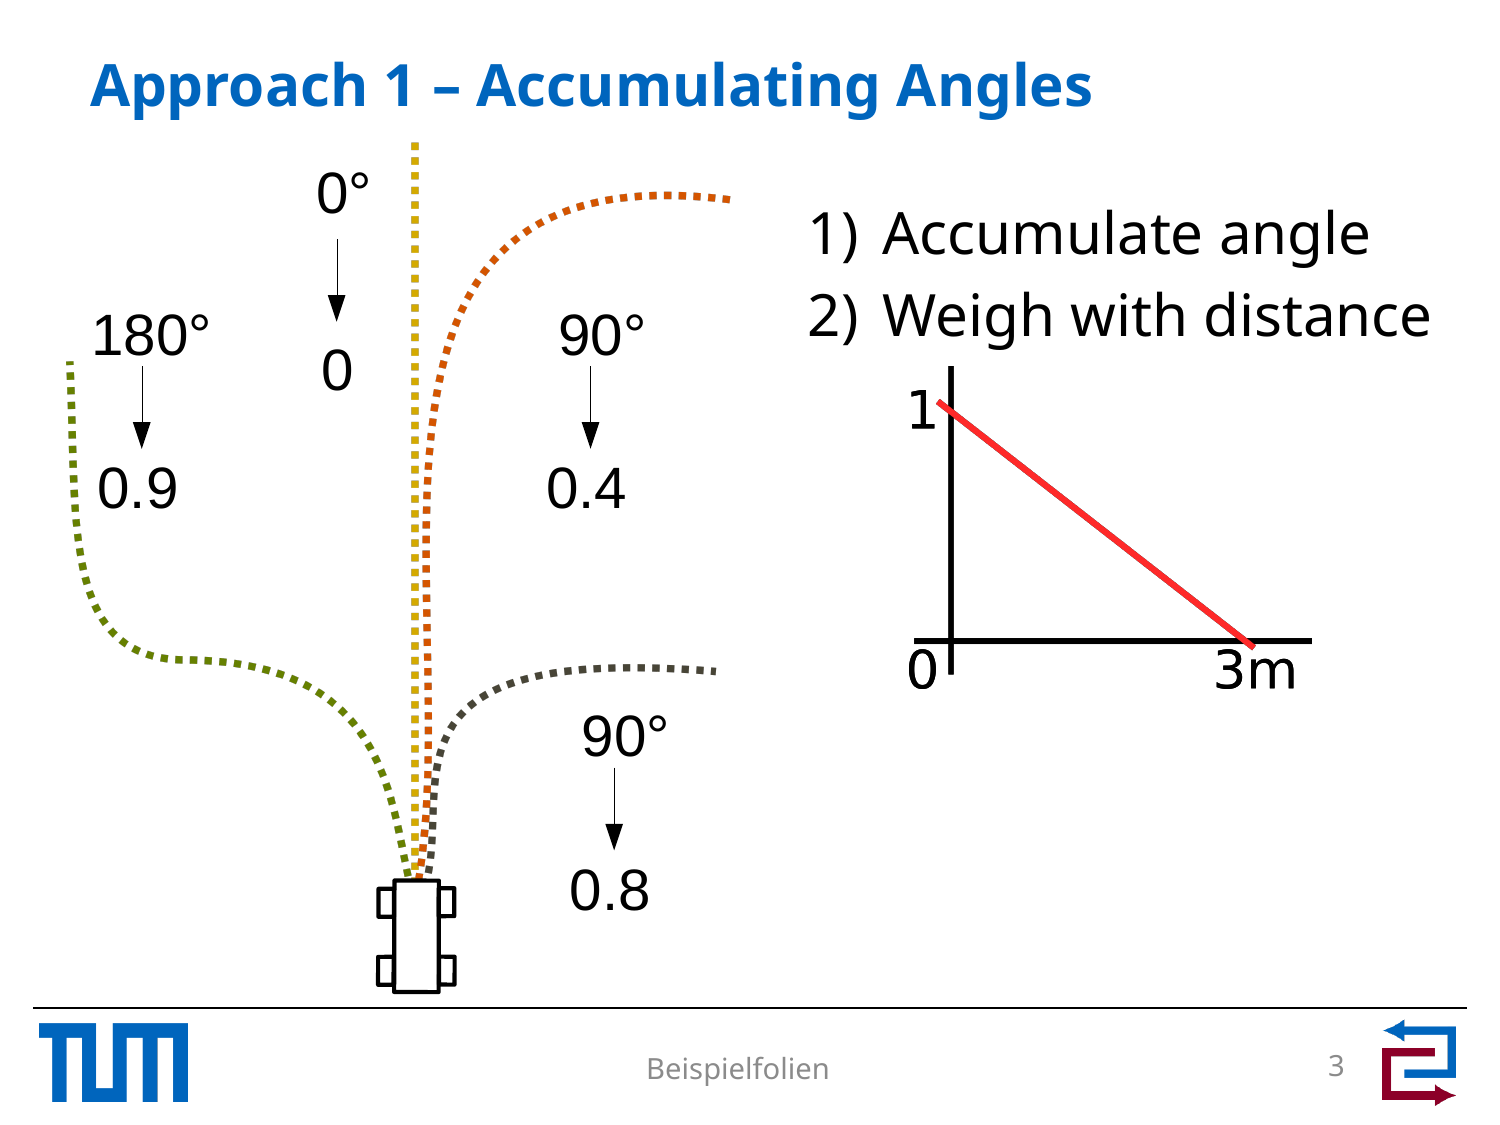

# Approach 1 – Accumulating Angles
0°
Accumulate angle
Weigh with distance
180°
90°
0
0.9
0.4
90°
0.8
Beispielfolien